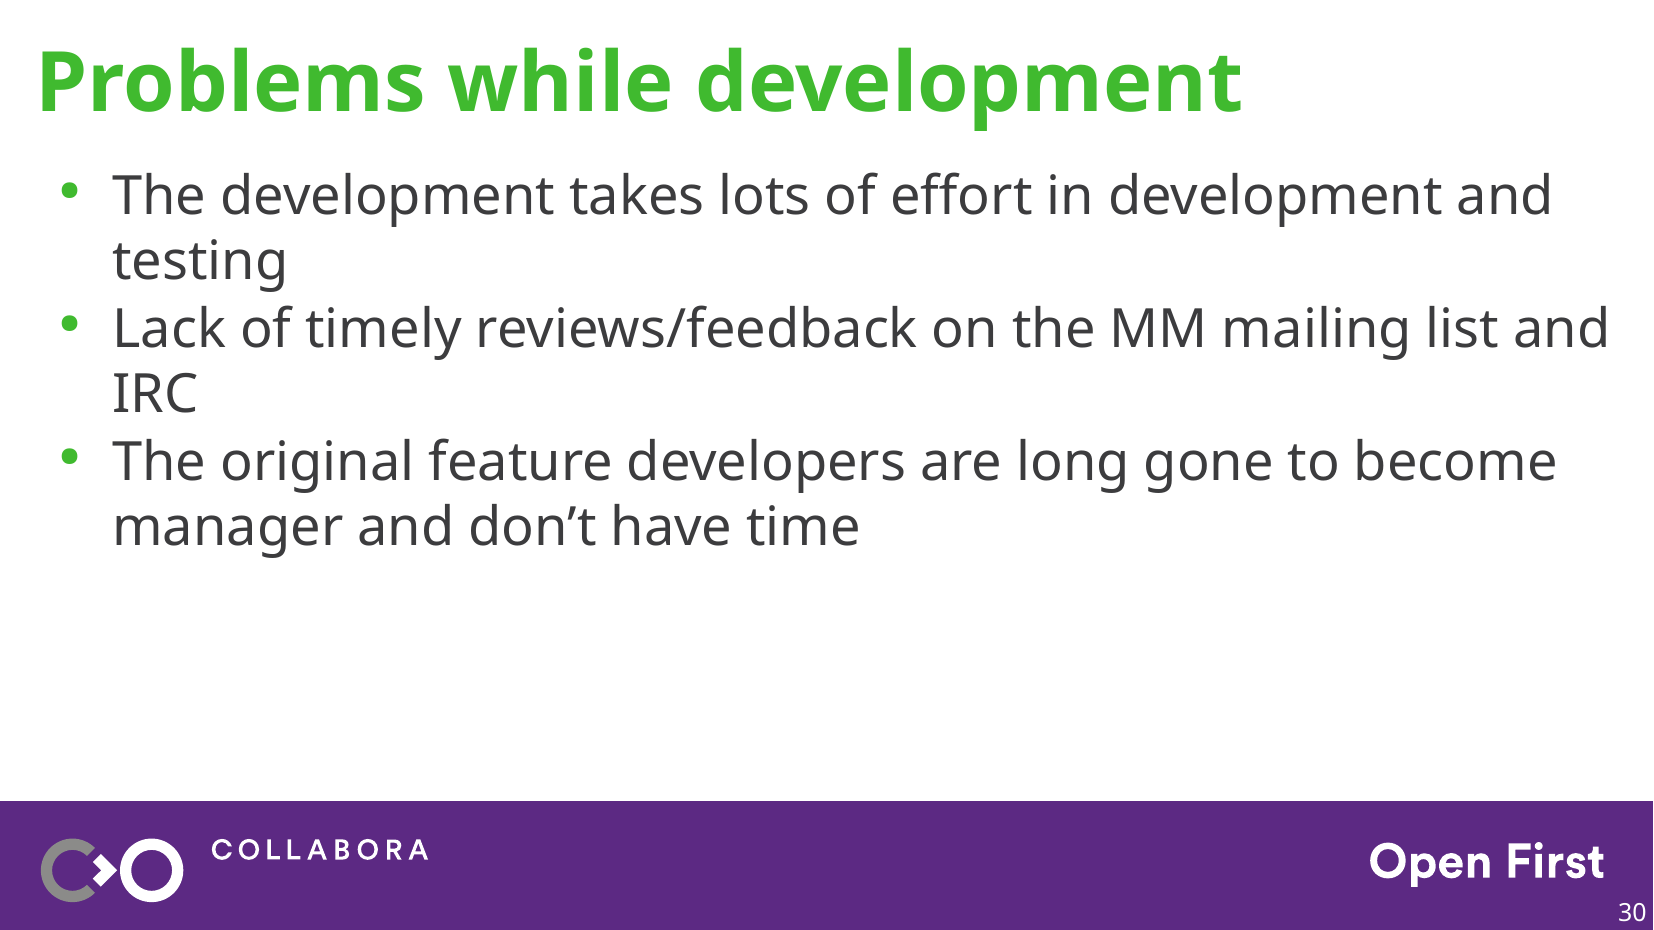

# Problems while development
The development takes lots of effort in development and testing
Lack of timely reviews/feedback on the MM mailing list and IRC
The original feature developers are long gone to become manager and don’t have time